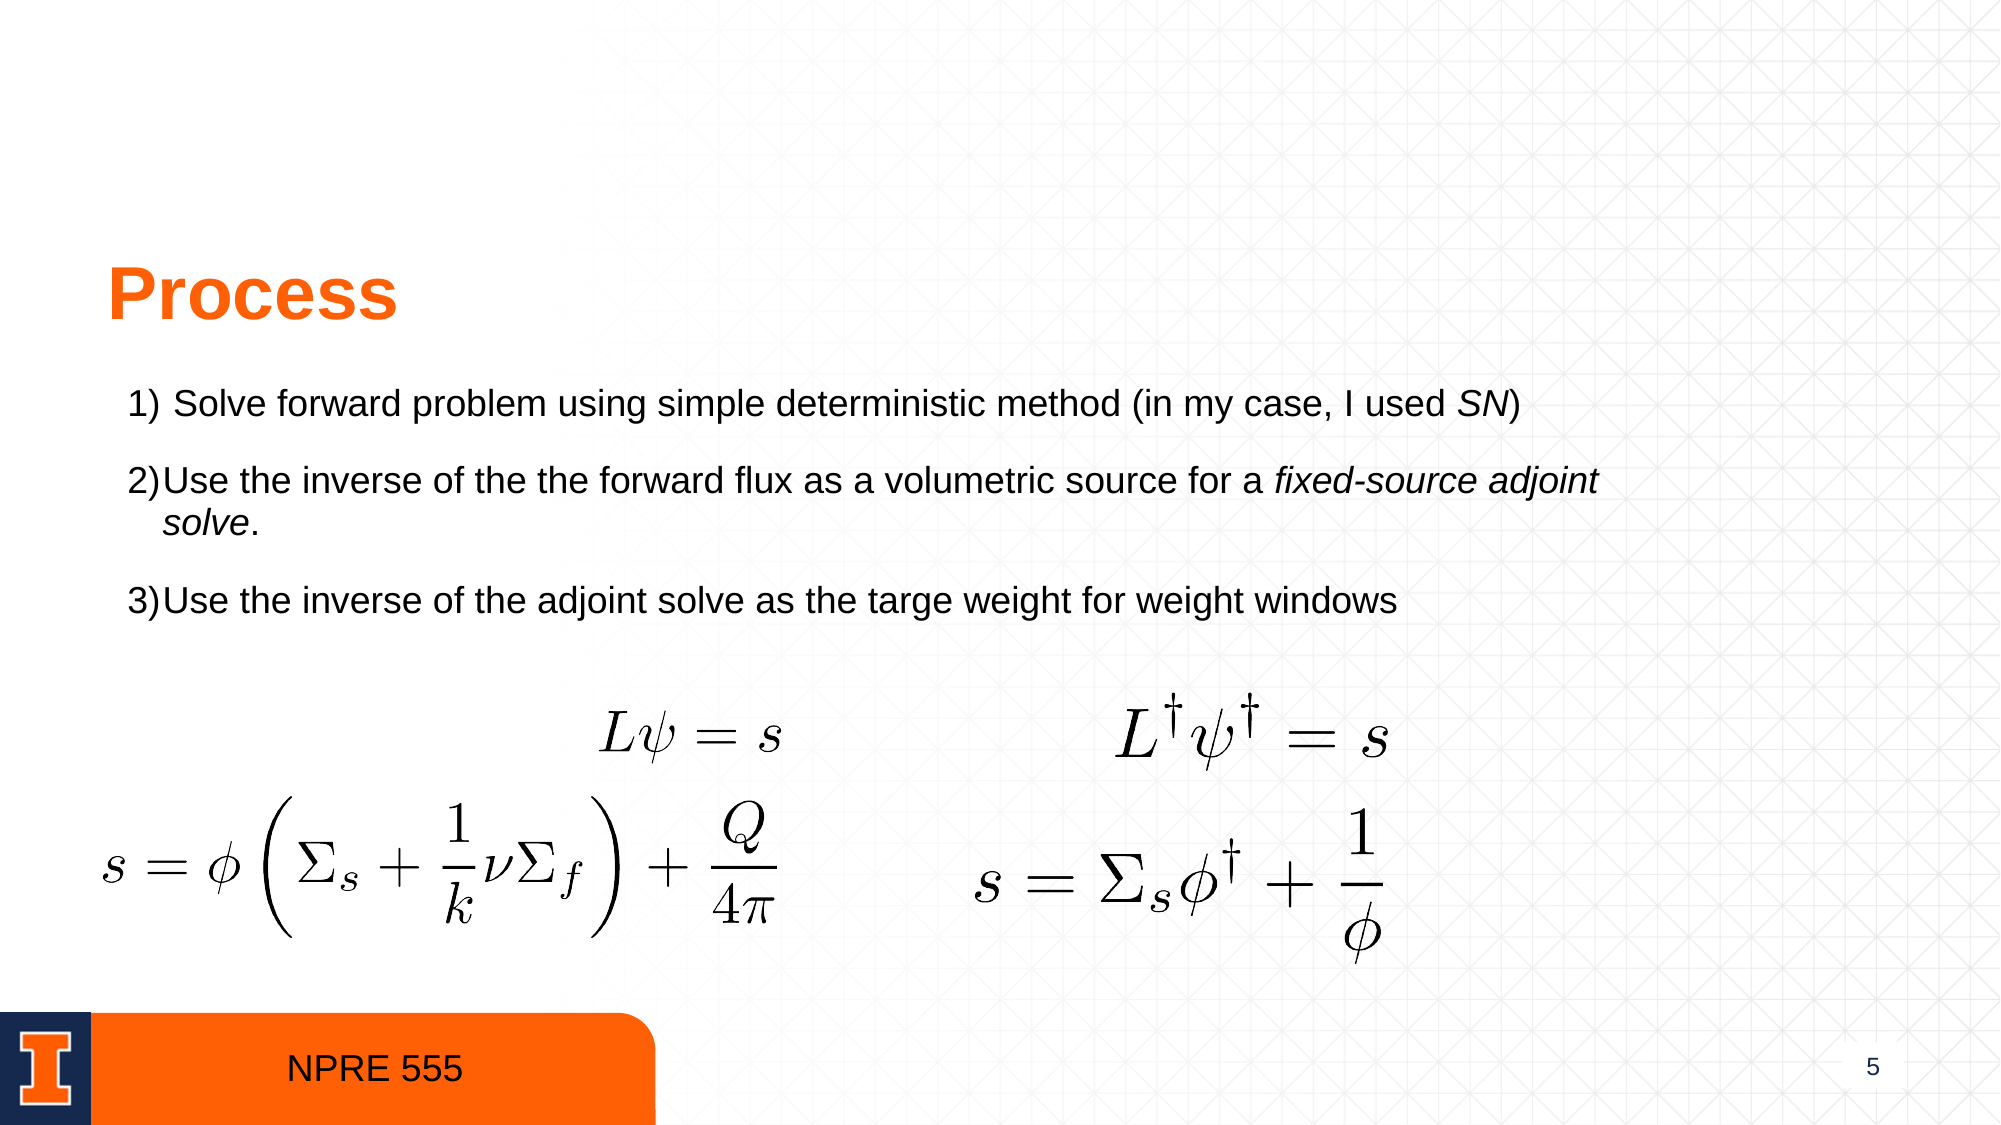

# Process
 Solve forward problem using simple deterministic method (in my case, I used SN)
Use the inverse of the the forward flux as a volumetric source for a fixed-source adjoint solve.
Use the inverse of the adjoint solve as the targe weight for weight windows
5
Office or unit name
NPRE 555